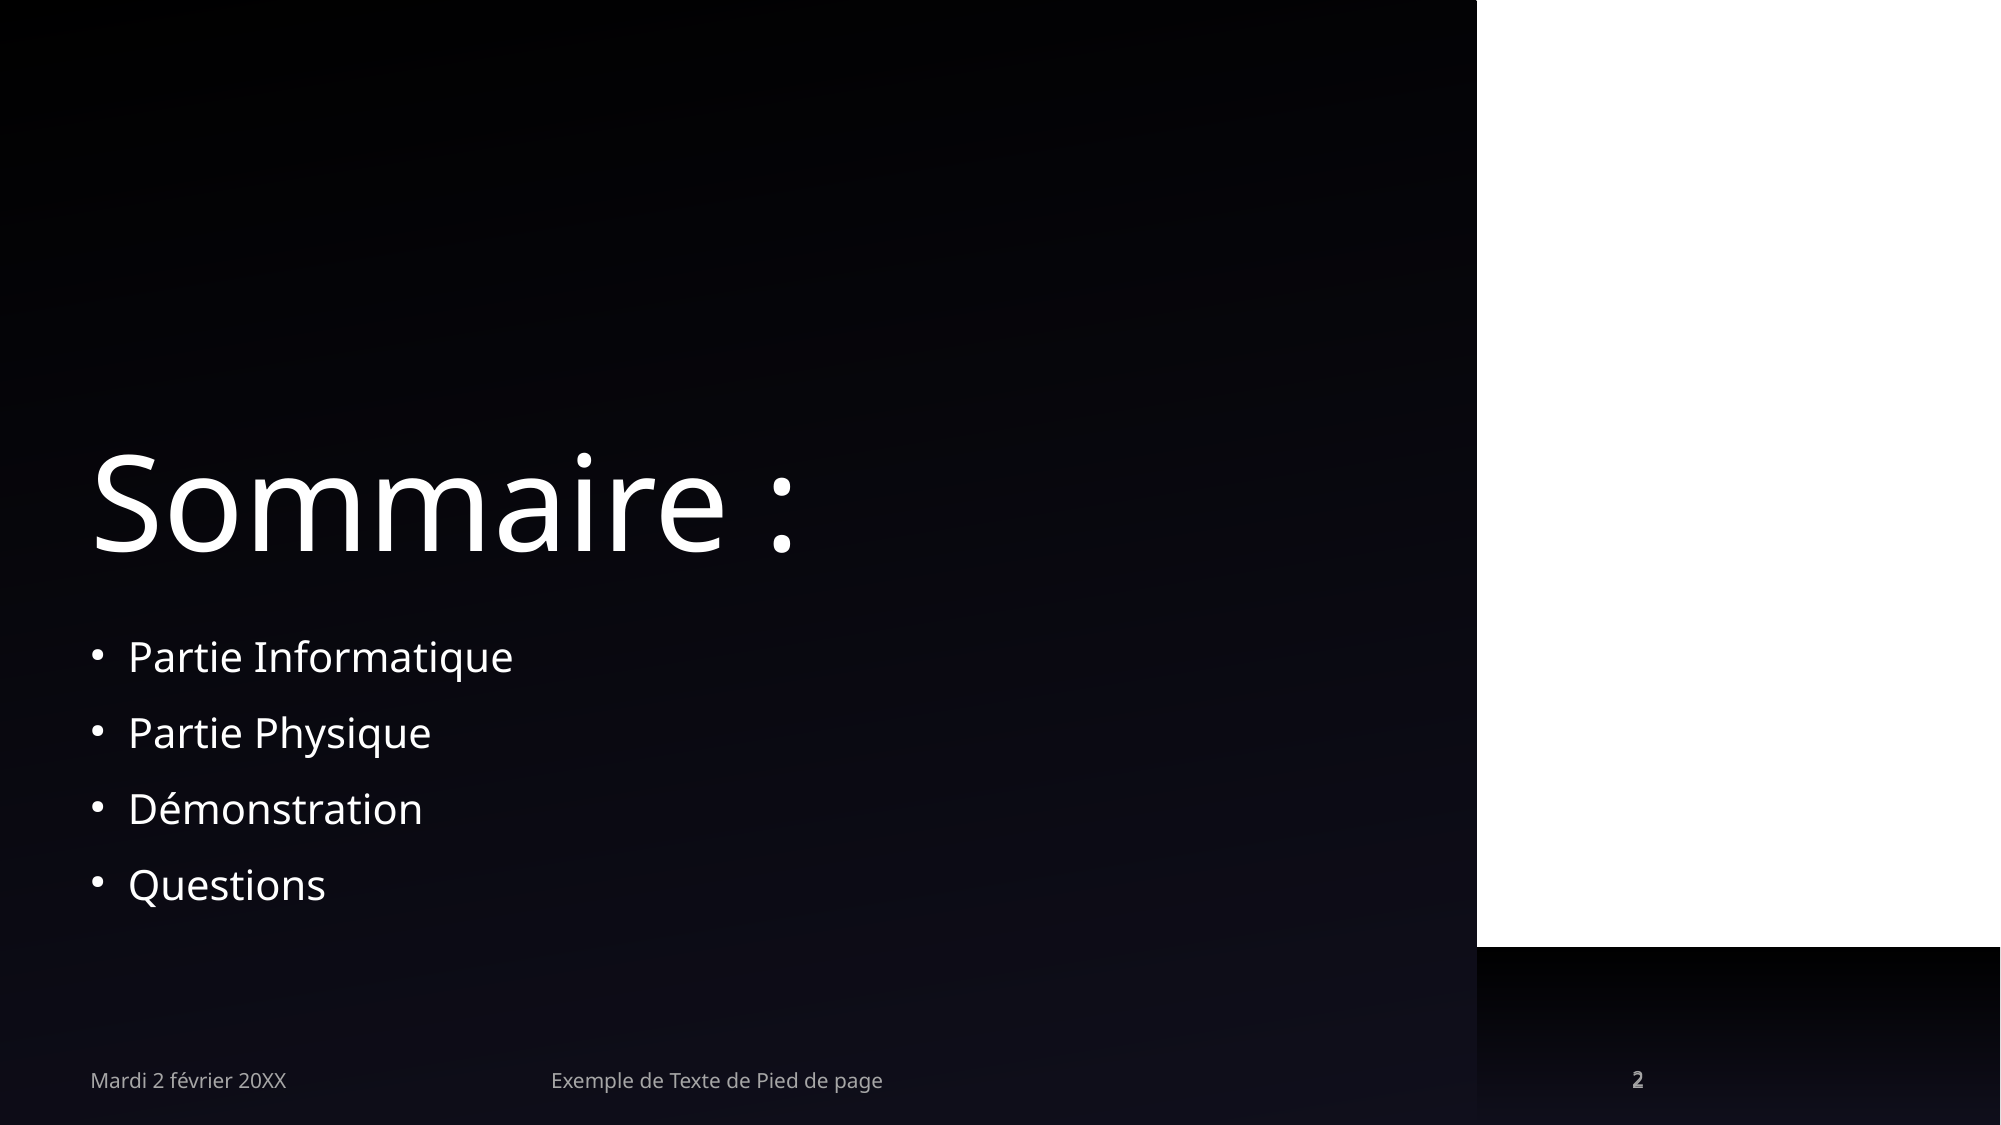

#
Sommaire :
Partie Informatique
Partie Physique
Démonstration
Questions
Mardi 2 février 20XX
Exemple de Texte de Pied de page
2